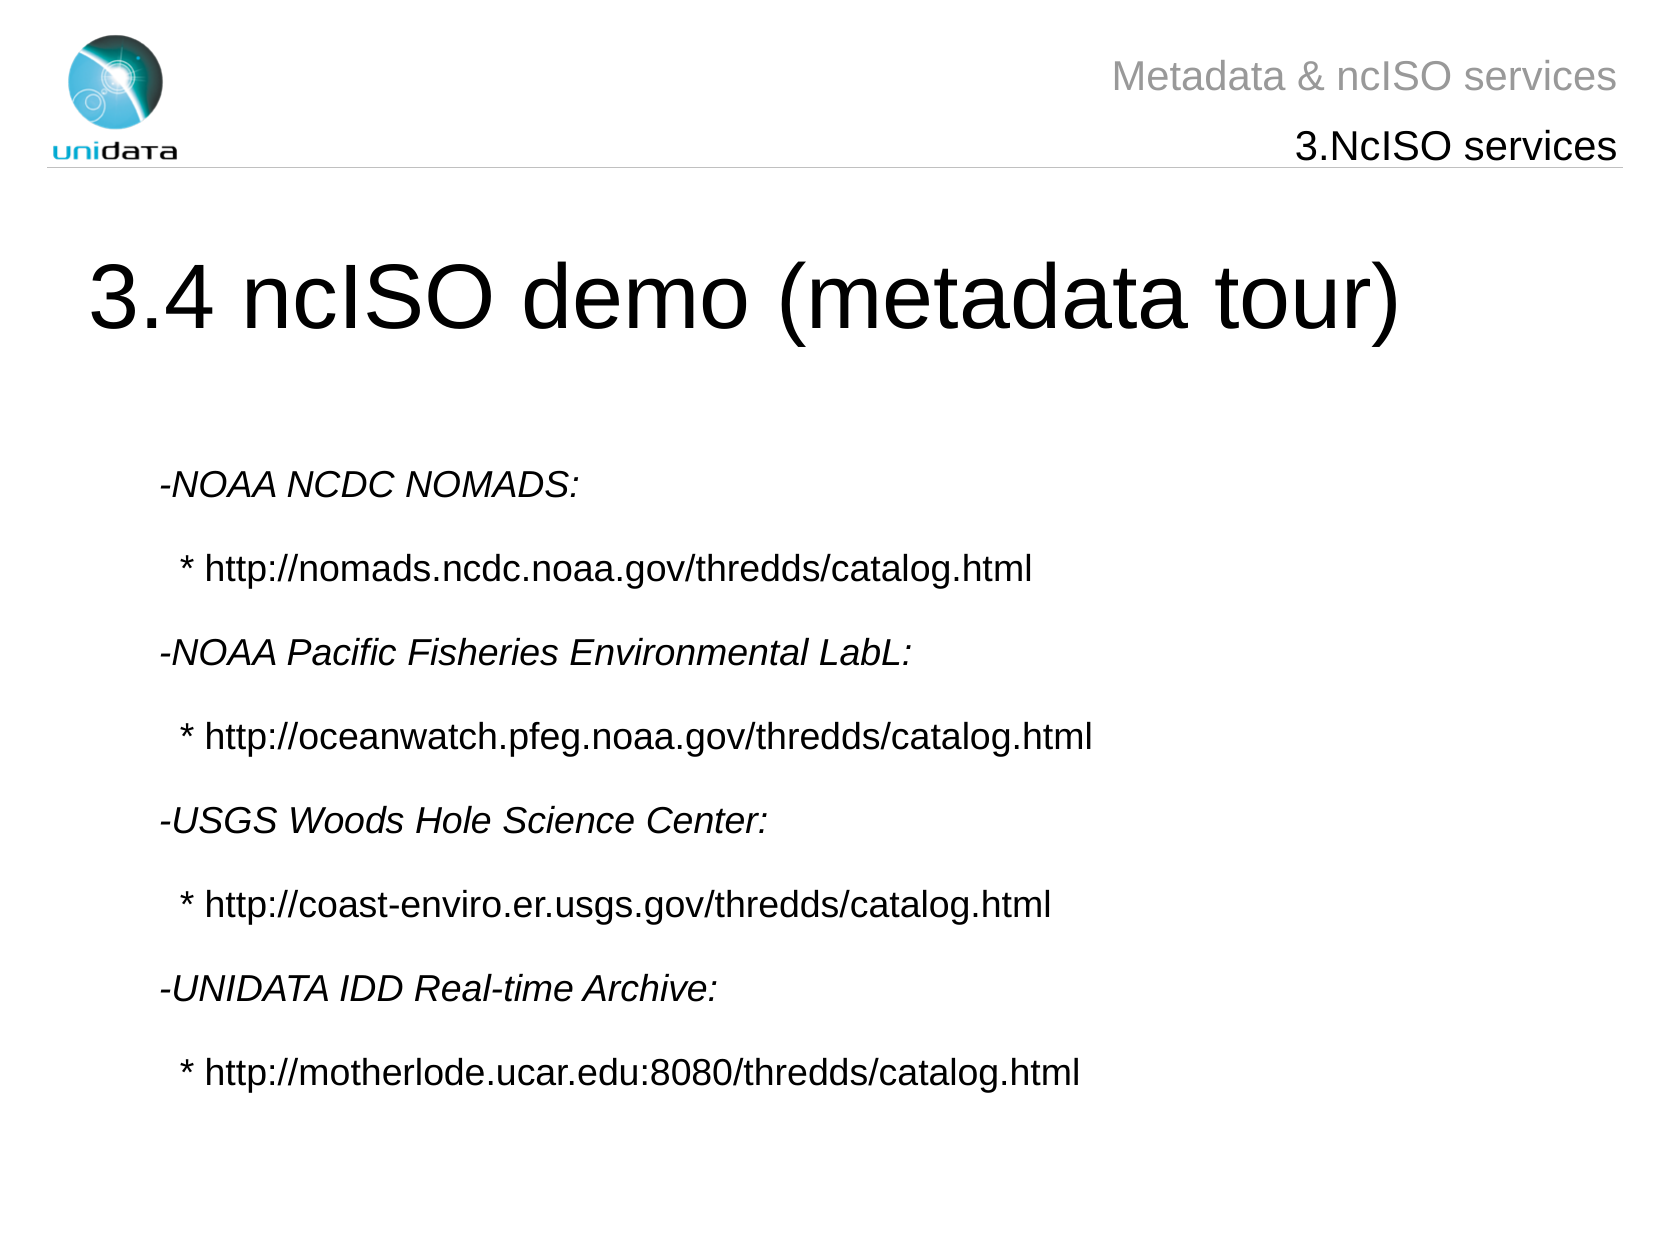

Metadata & ncISO services
3.NcISO services
# 3.4 ncISO demo (metadata tour)
-NOAA NCDC NOMADS:
 * http://nomads.ncdc.noaa.gov/thredds/catalog.html
-NOAA Pacific Fisheries Environmental LabL:
 * http://oceanwatch.pfeg.noaa.gov/thredds/catalog.html
-USGS Woods Hole Science Center:
 * http://coast-enviro.er.usgs.gov/thredds/catalog.html
-UNIDATA IDD Real-time Archive:
 * http://motherlode.ucar.edu:8080/thredds/catalog.html